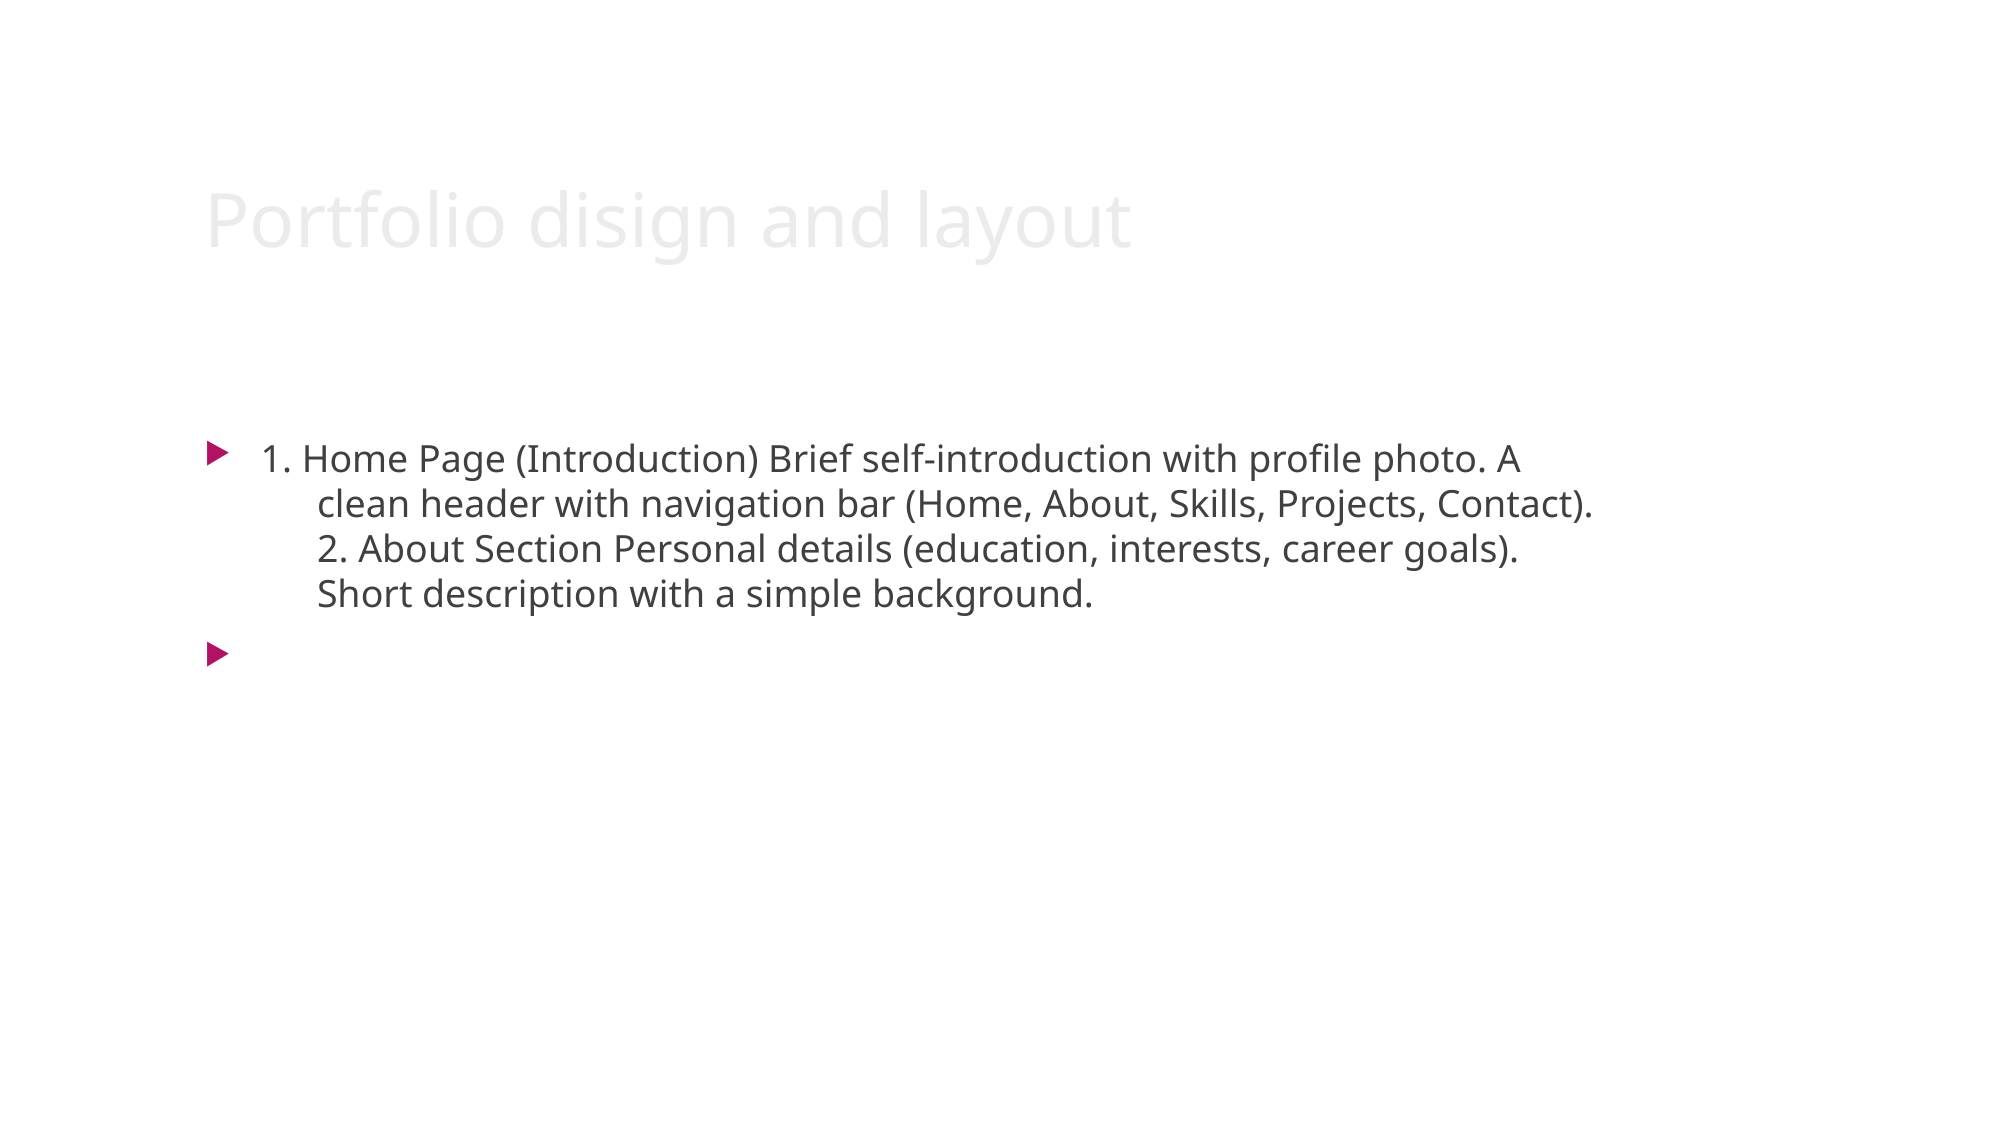

# Portfolio disign and layout
1. Home Page (Introduction) Brief self-introduction with profile photo. A clean header with navigation bar (Home, About, Skills, Projects, Contact). 2. About Section Personal details (education, interests, career goals). Short description with a simple background.